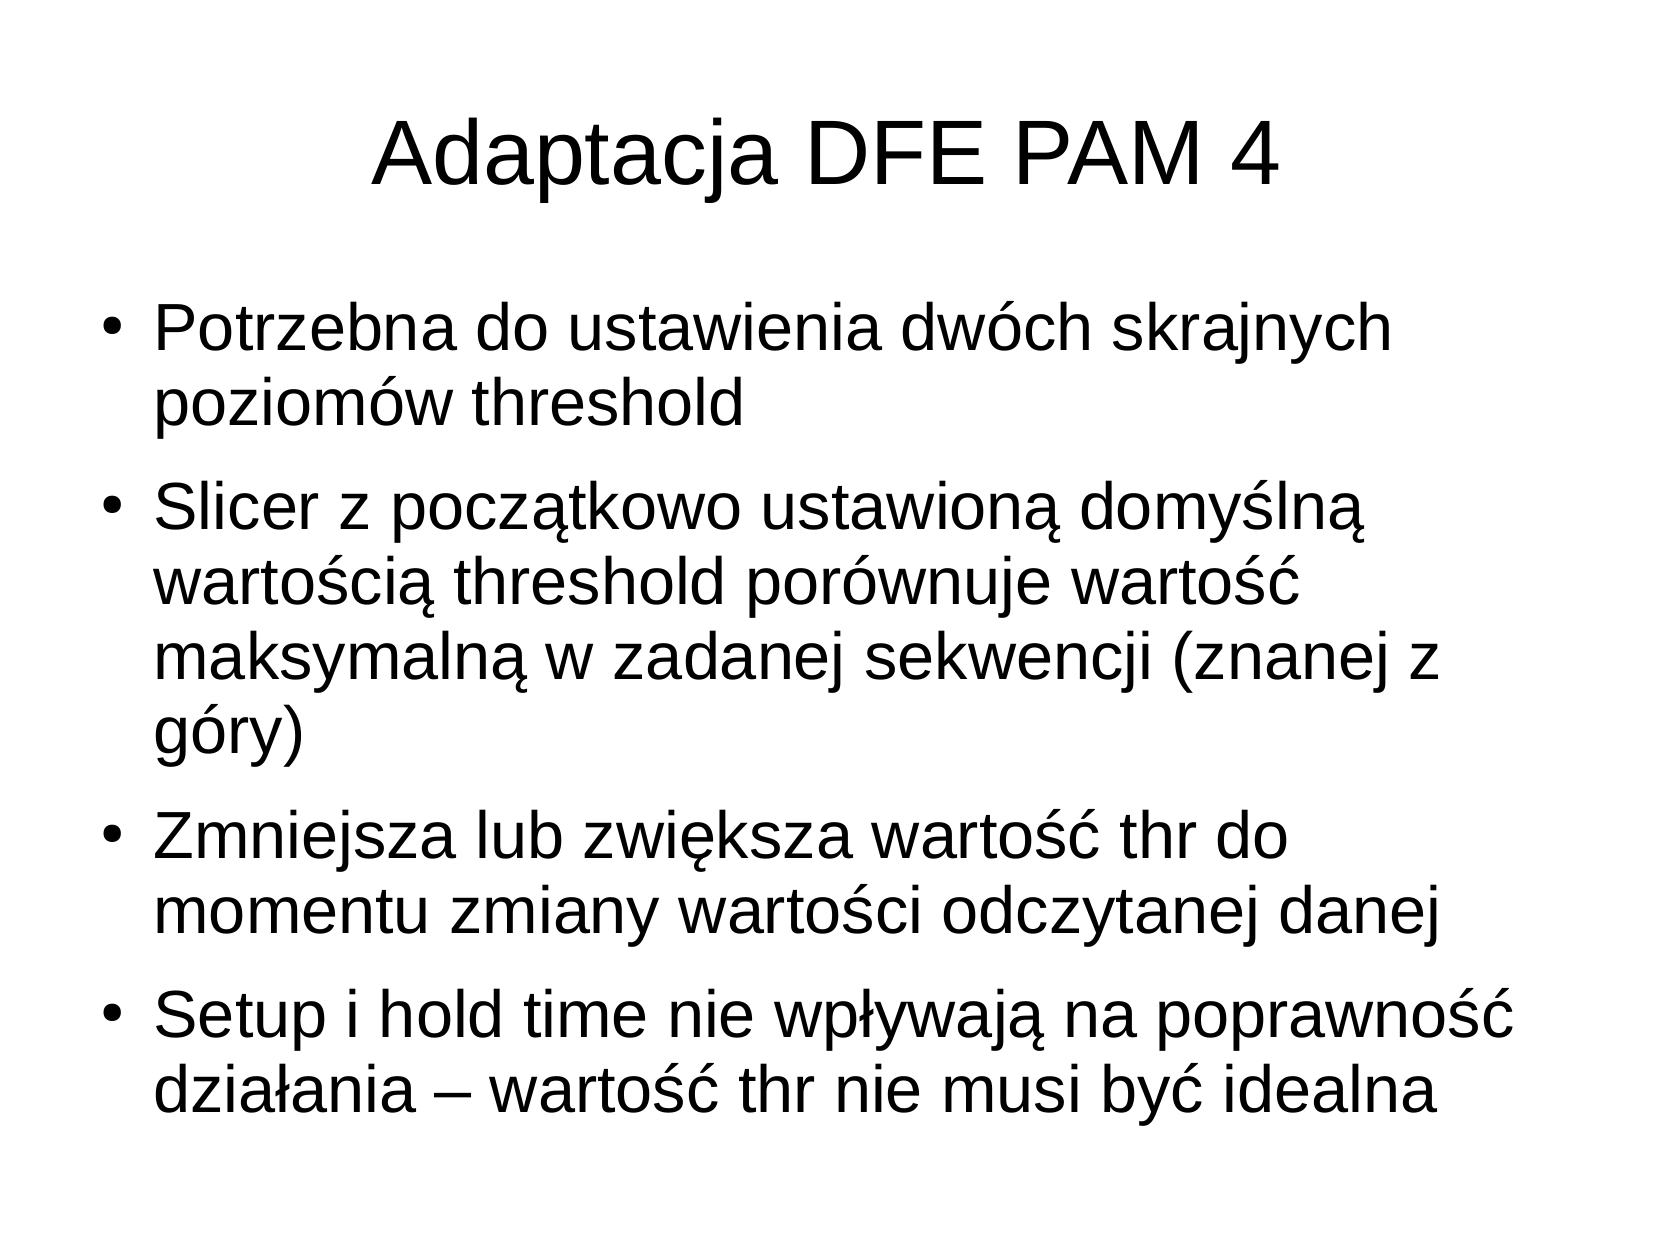

# Adaptacja DFE PAM 4
Potrzebna do ustawienia dwóch skrajnych poziomów threshold
Slicer z początkowo ustawioną domyślną wartością threshold porównuje wartość maksymalną w zadanej sekwencji (znanej z góry)
Zmniejsza lub zwiększa wartość thr do momentu zmiany wartości odczytanej danej
Setup i hold time nie wpływają na poprawność działania – wartość thr nie musi być idealna